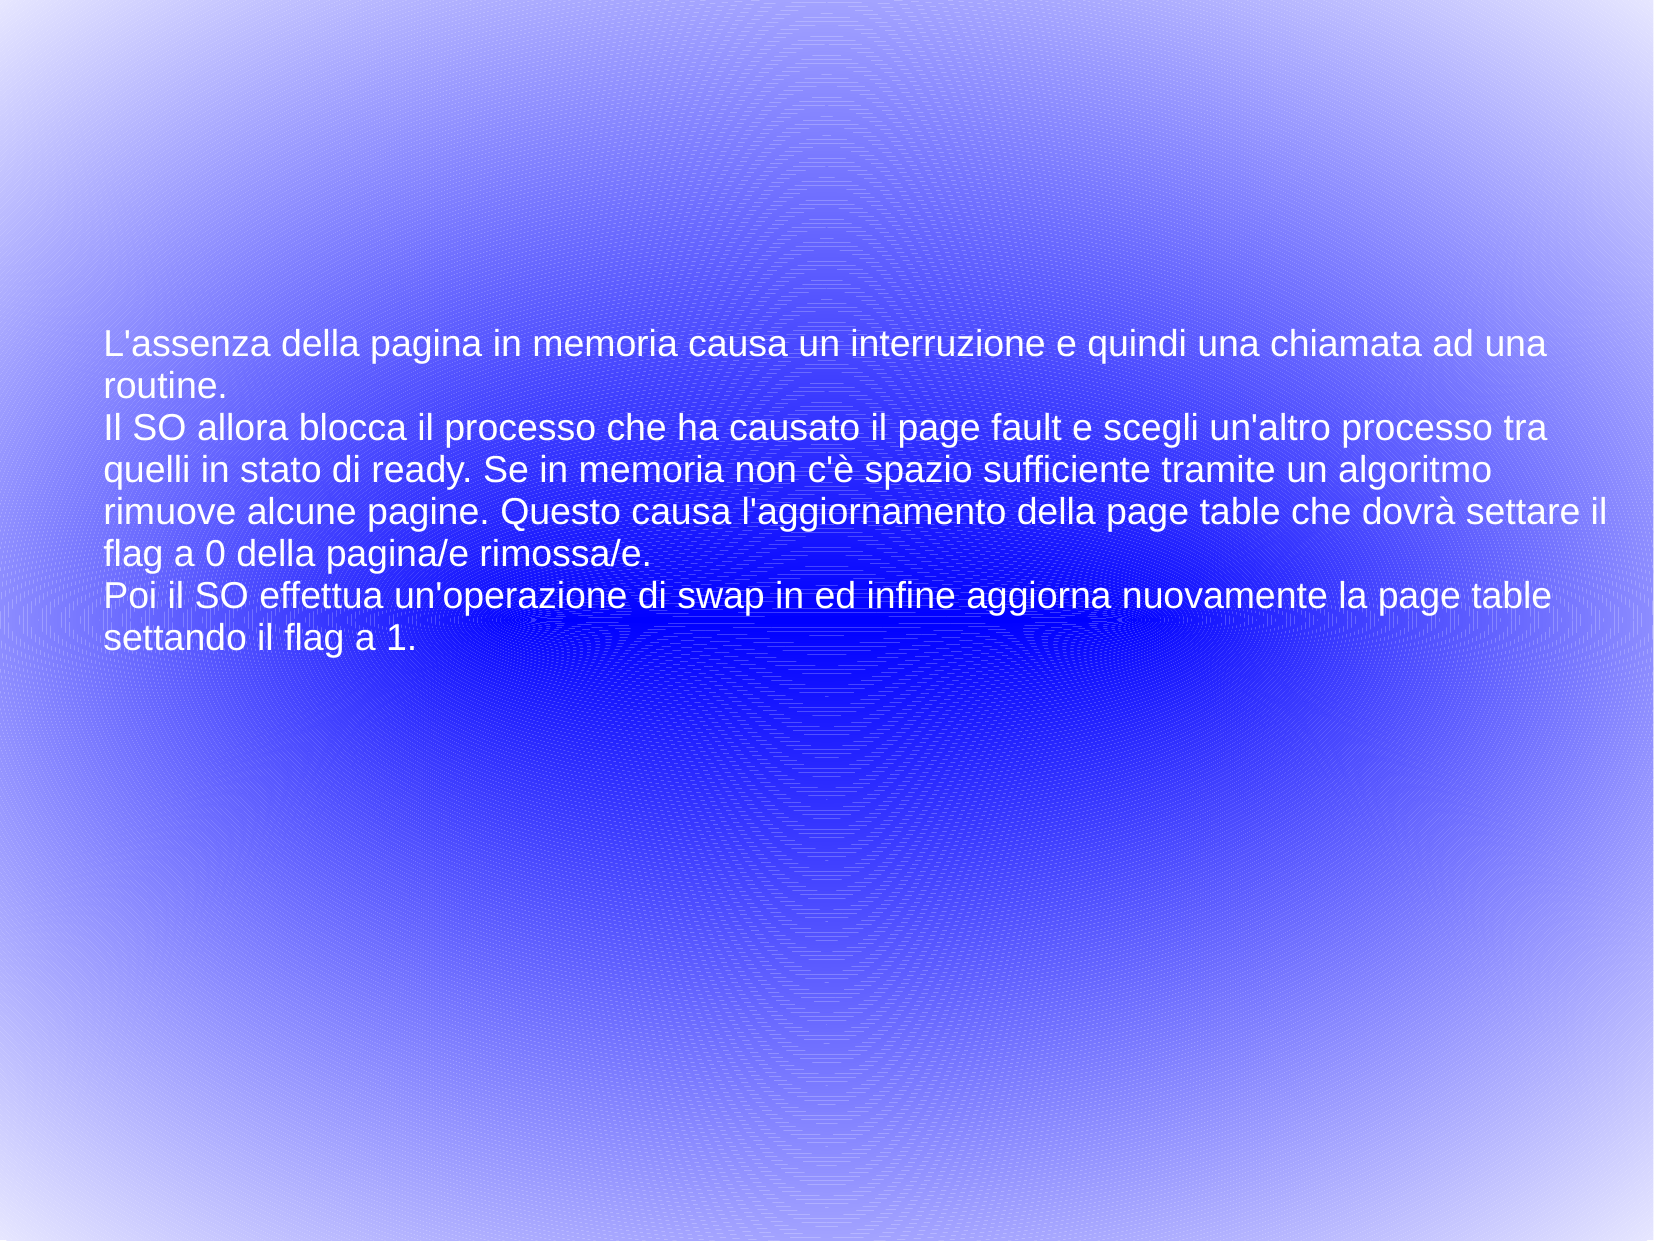

L'assenza della pagina in memoria causa un interruzione e quindi una chiamata ad una routine.
Il SO allora blocca il processo che ha causato il page fault e scegli un'altro processo tra quelli in stato di ready. Se in memoria non c'è spazio sufficiente tramite un algoritmo rimuove alcune pagine. Questo causa l'aggiornamento della page table che dovrà settare il flag a 0 della pagina/e rimossa/e.
Poi il SO effettua un'operazione di swap in ed infine aggiorna nuovamente la page table settando il flag a 1.